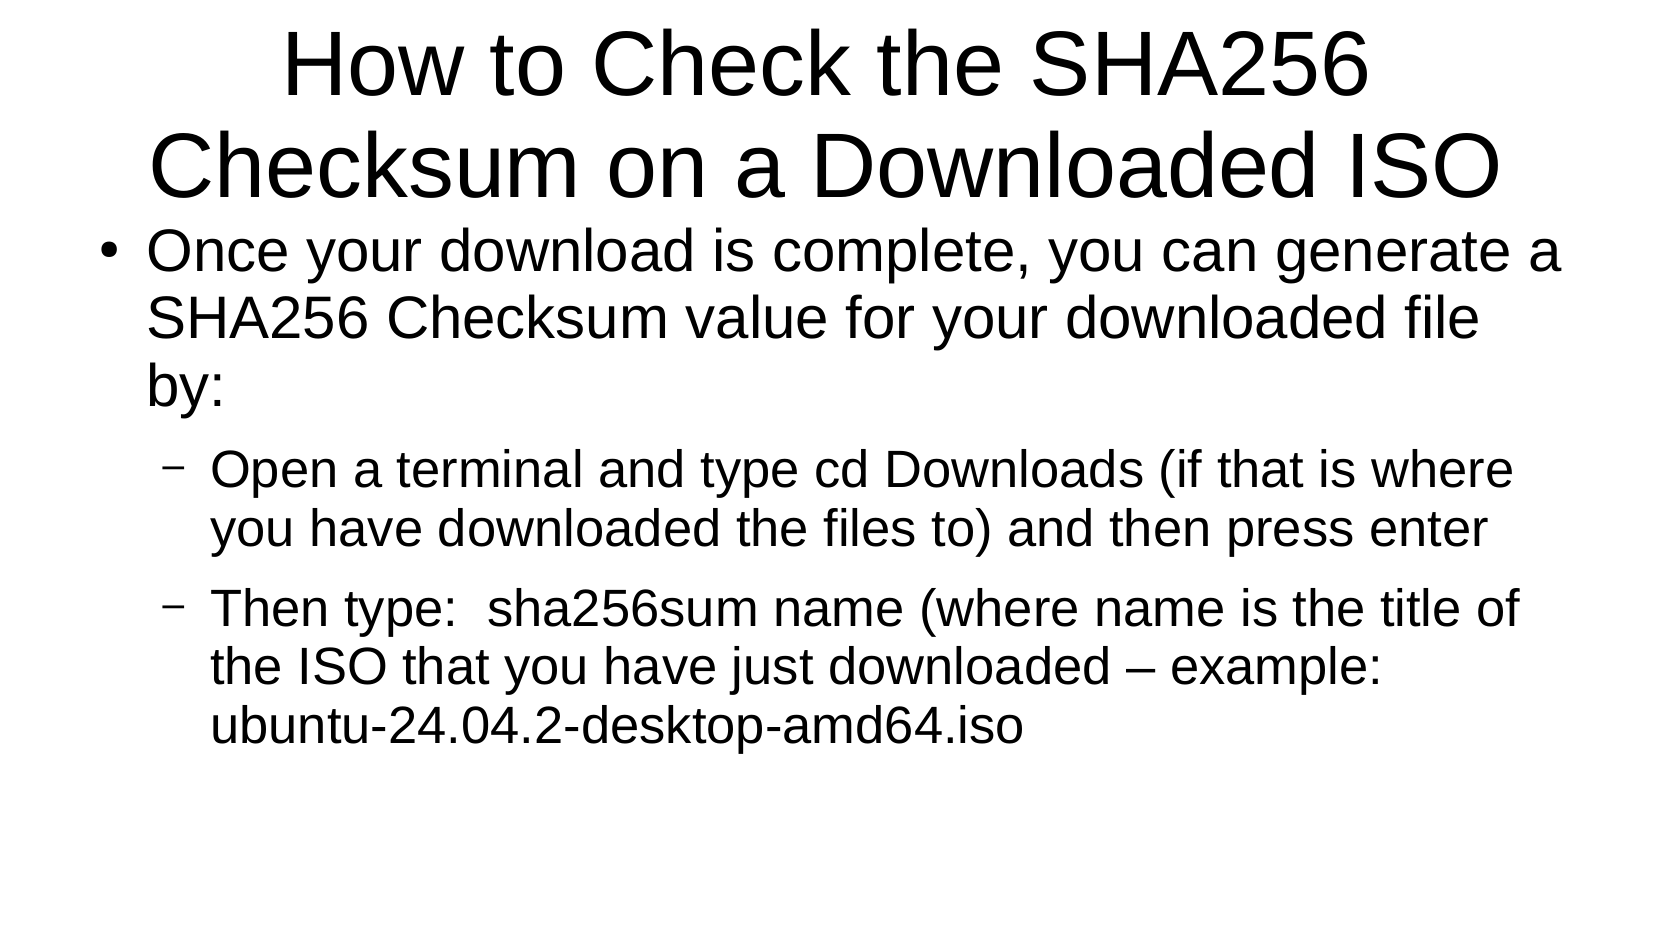

# How to Check the SHA256 Checksum on a Downloaded ISO
Once your download is complete, you can generate a SHA256 Checksum value for your downloaded file by:
Open a terminal and type cd Downloads (if that is where you have downloaded the files to) and then press enter
Then type: sha256sum name (where name is the title of the ISO that you have just downloaded – example: ubuntu-24.04.2-desktop-amd64.iso